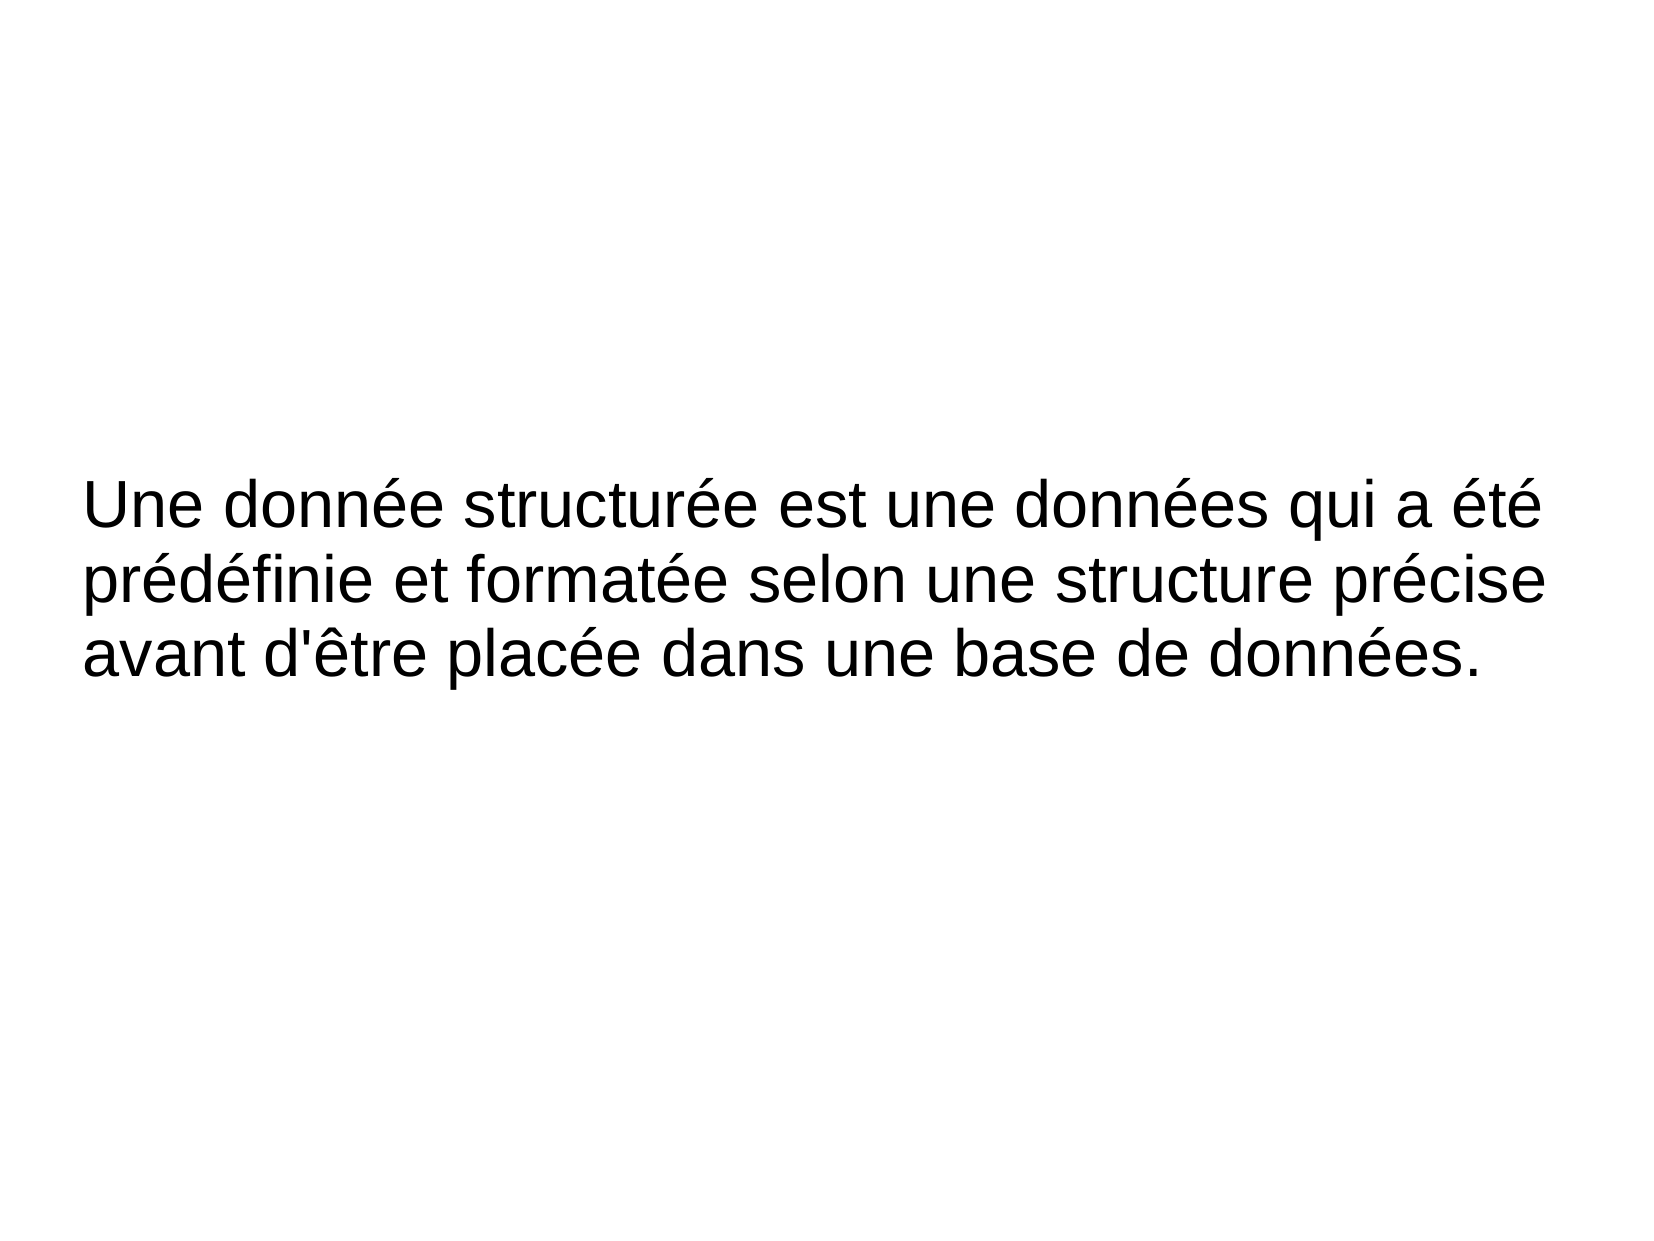

# Une donnée structurée est une données qui a été prédéfinie et formatée selon une structure précise avant d'être placée dans une base de données.